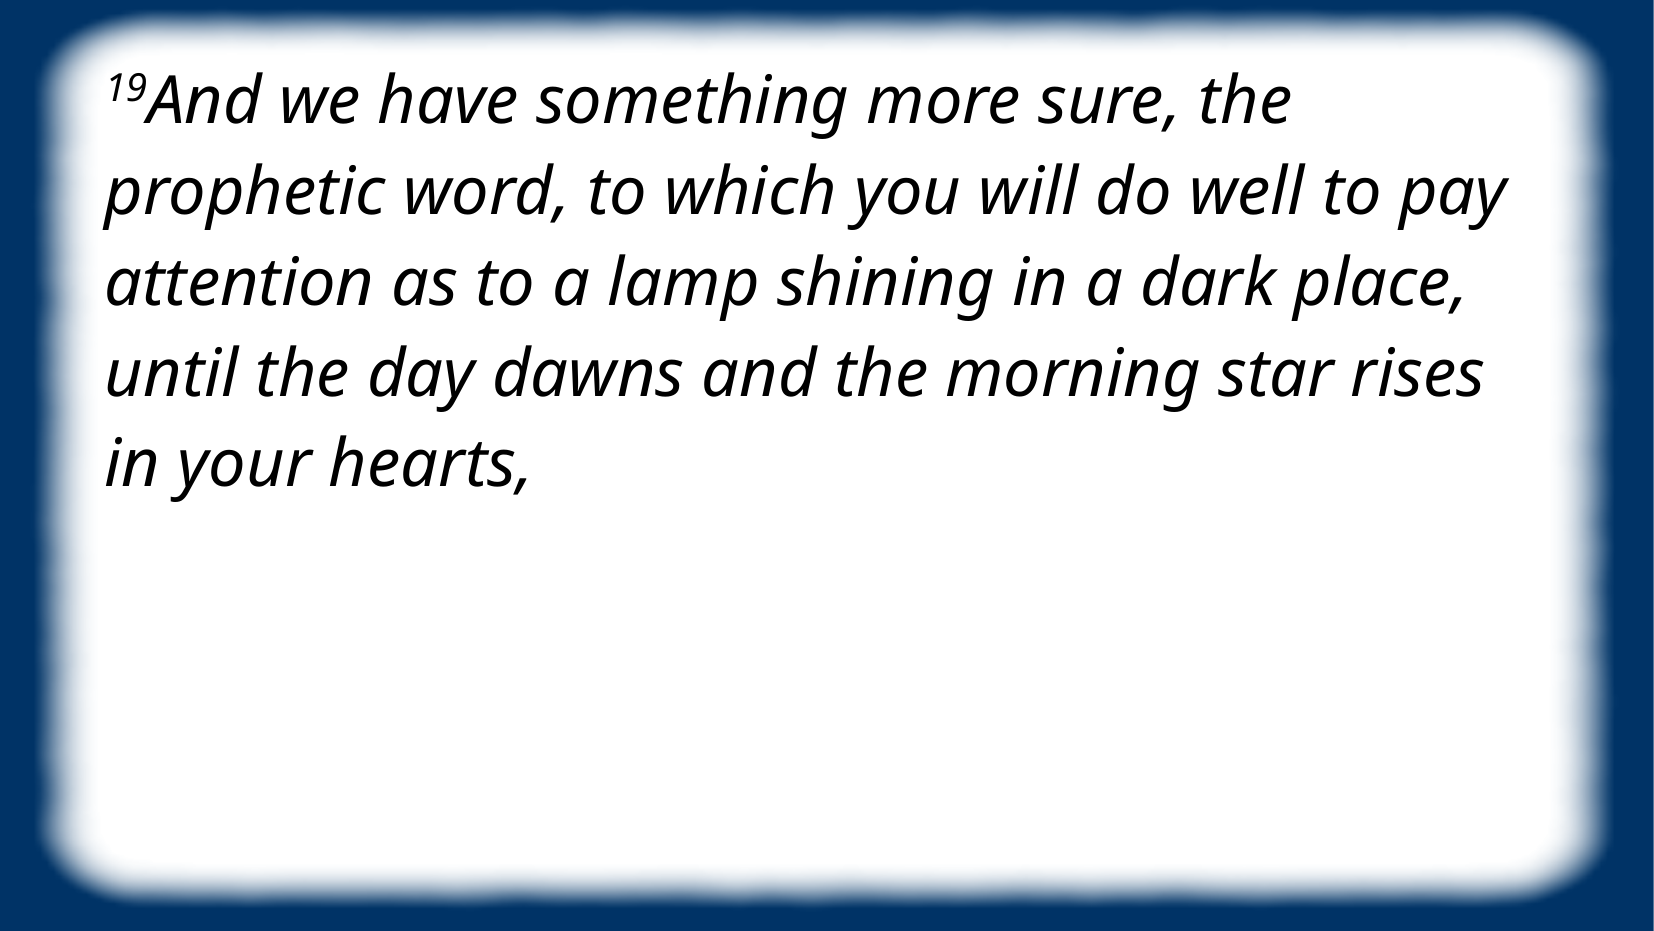

19And we have something more sure, the prophetic word, to which you will do well to pay attention as to a lamp shining in a dark place, until the day dawns and the morning star rises in your hearts,